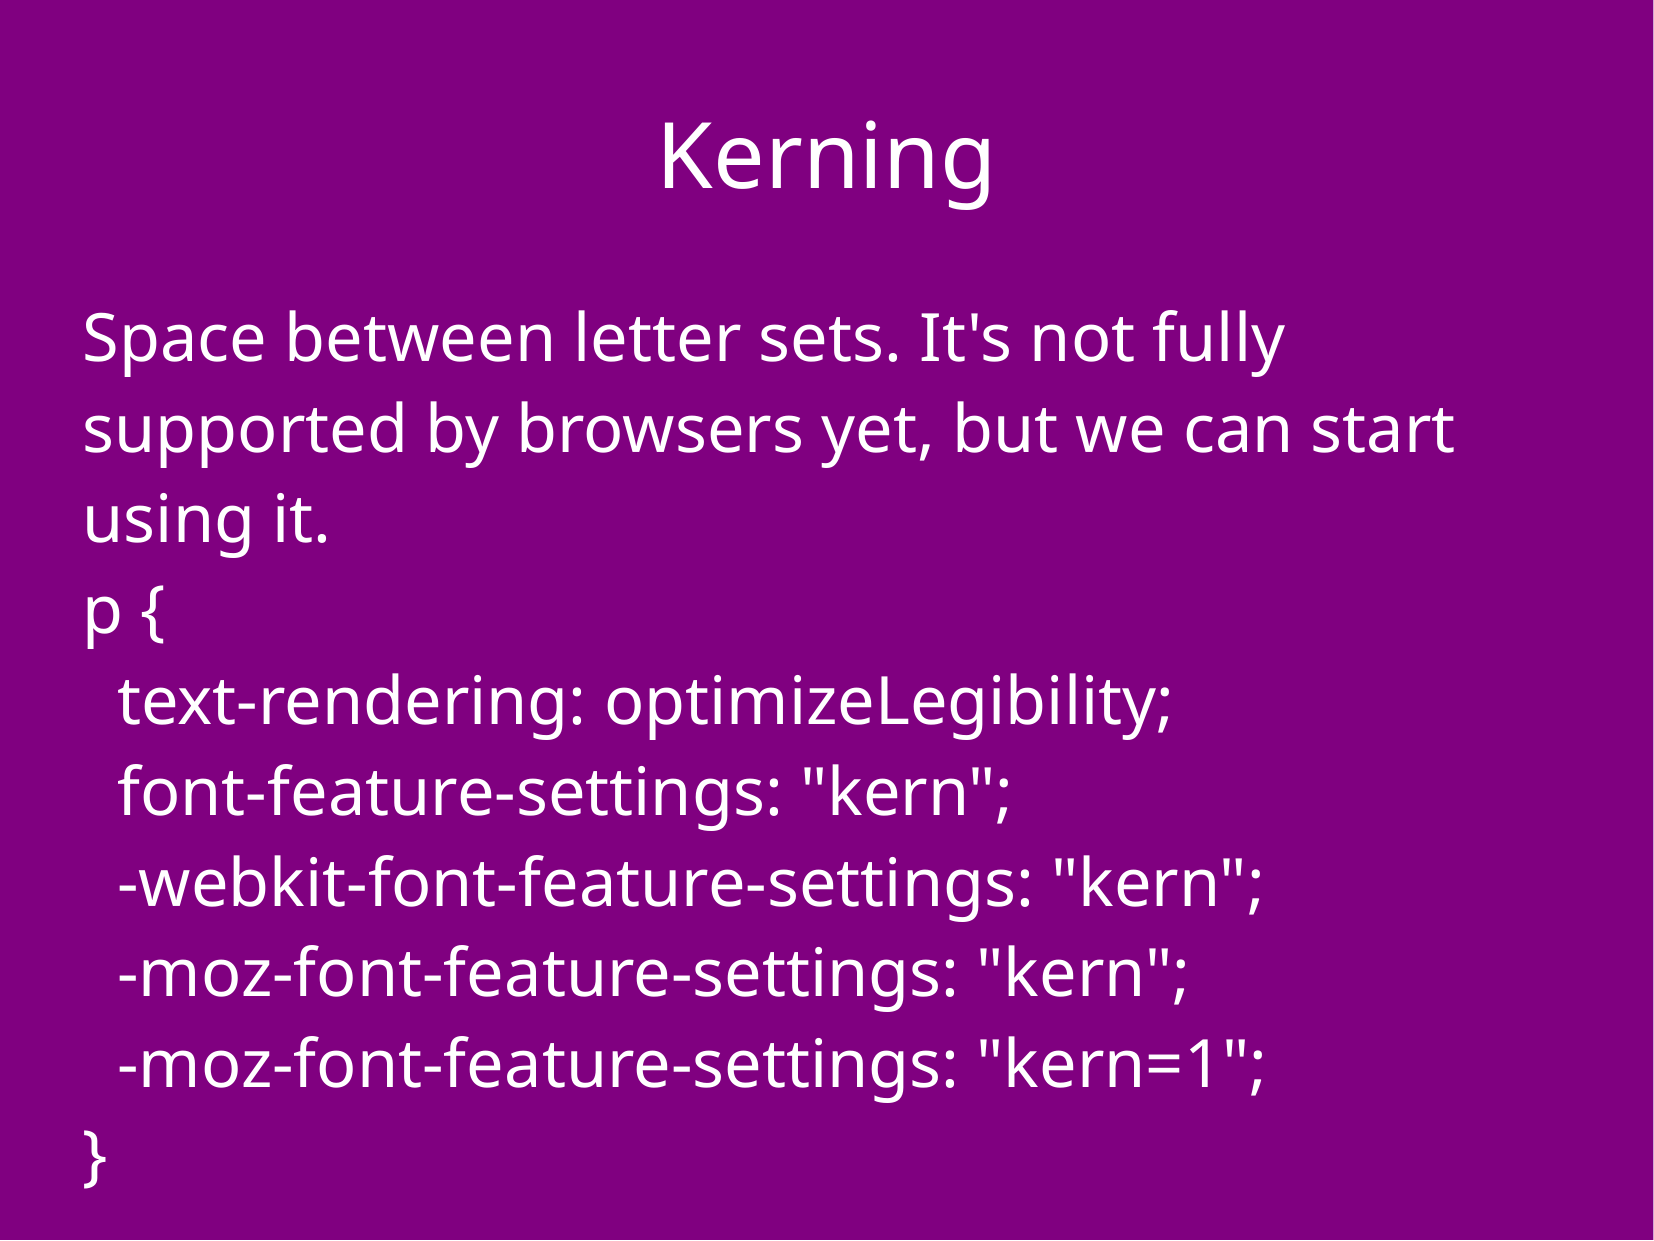

# Kerning
Space between letter sets. It's not fully supported by browsers yet, but we can start using it.
p {
 text-rendering: optimizeLegibility;
 font-feature-settings: "kern";
 -webkit-font-feature-settings: "kern";
 -moz-font-feature-settings: "kern";
 -moz-font-feature-settings: "kern=1";
}
http://blog.typekit.com/2014/02/05/kerning-on-the-web/